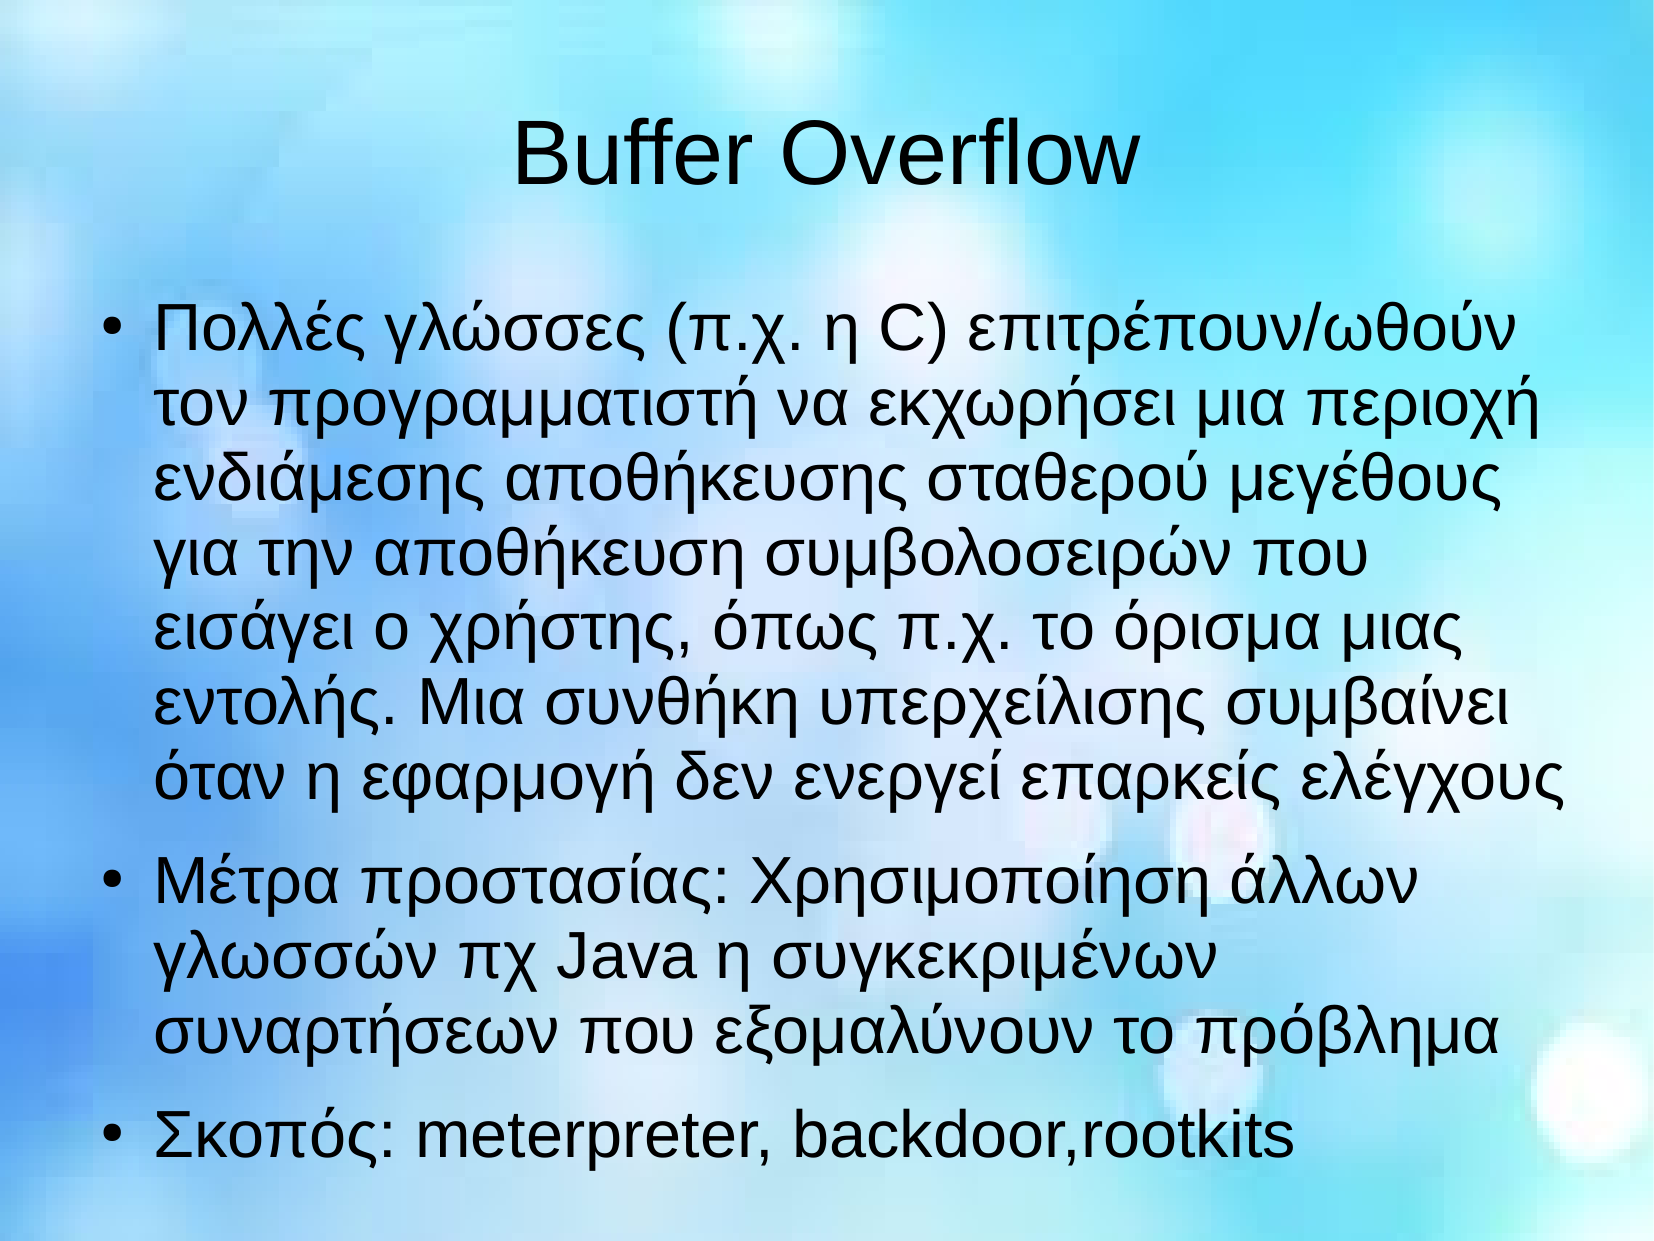

# Buffer Overflow
Πολλές γλώσσες (π.χ. η C) επιτρέπουν/ωθούν τον προγραμματιστή να εκχωρήσει μια περιοχή ενδιάμεσης αποθήκευσης σταθερού μεγέθους για την αποθήκευση συμβολοσειρών που εισάγει ο χρήστης, όπως π.χ. το όρισμα μιας εντολής. Μια συνθήκη υπερχείλισης συμβαίνει όταν η εφαρμογή δεν ενεργεί επαρκείς ελέγχους
Μέτρα προστασίας: Χρησιμοποίηση άλλων γλωσσών πχ Java η συγκεκριμένων συναρτήσεων που εξομαλύνουν το πρόβλημα
Σκοπός: meterpreter, backdoor,rootkits